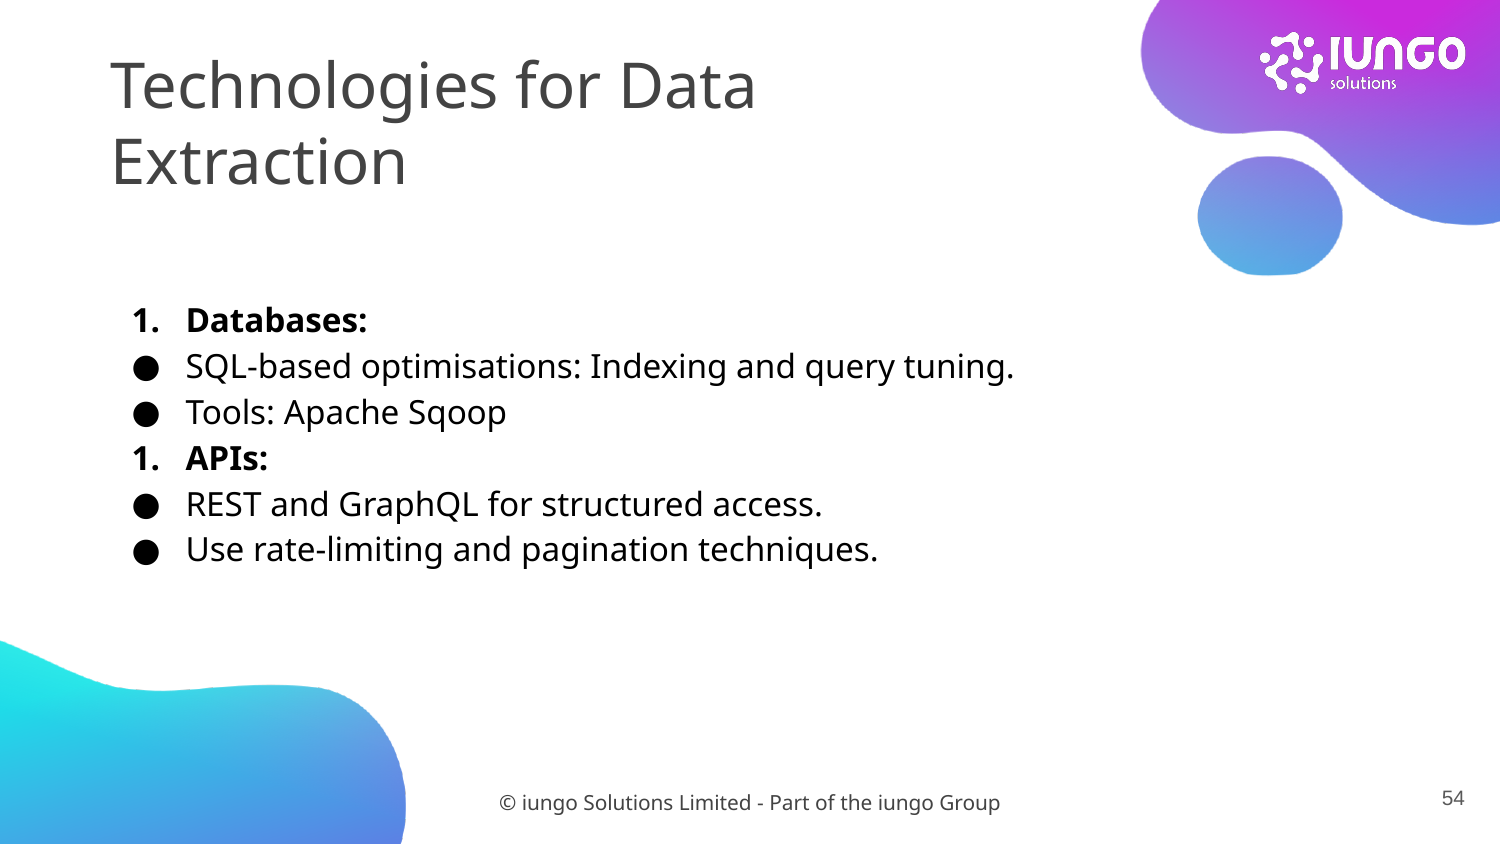

# Technologies for Data Extraction
Databases:
SQL-based optimisations: Indexing and query tuning.
Tools: Apache Sqoop
APIs:
REST and GraphQL for structured access.
Use rate-limiting and pagination techniques.